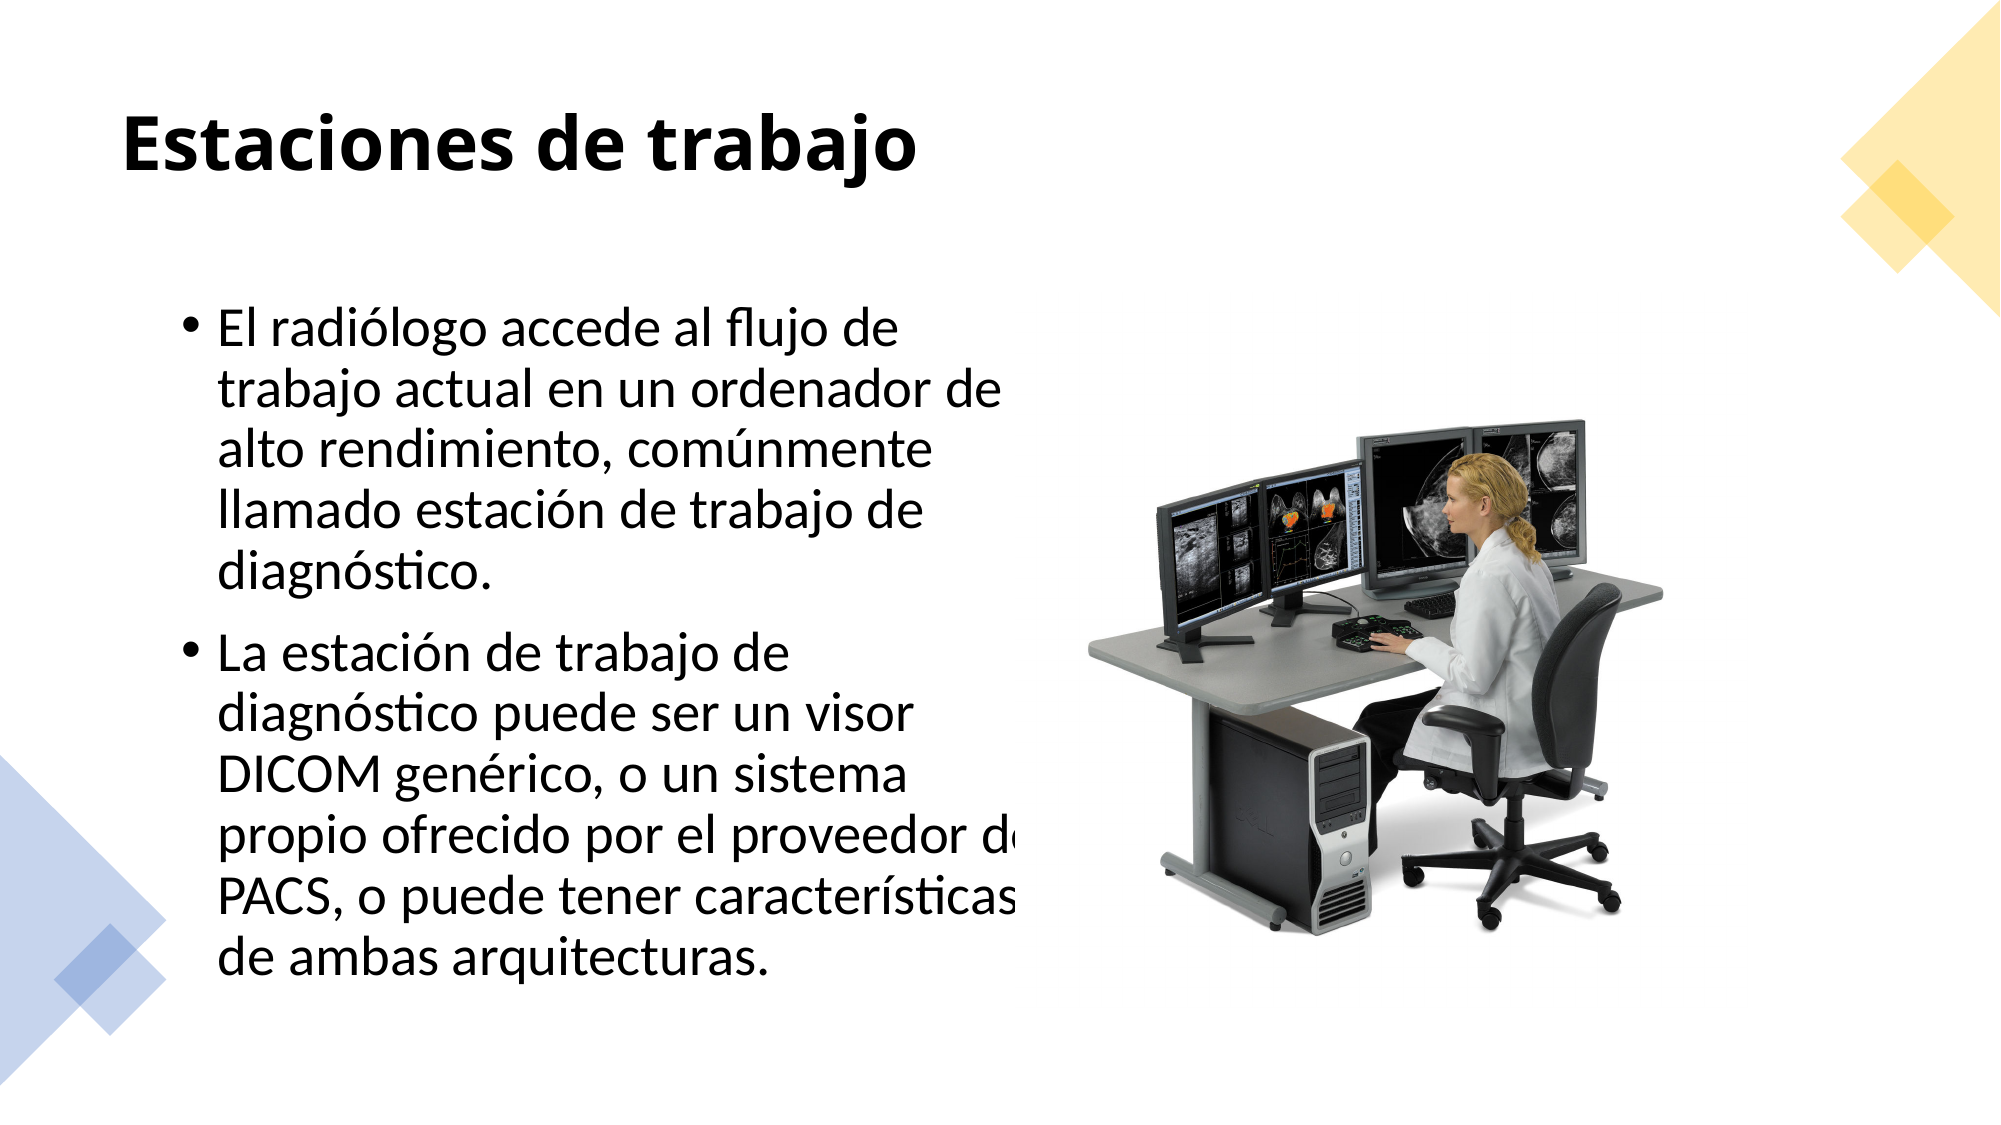

# Estaciones de trabajo
El radiólogo accede al flujo de trabajo actual en un ordenador de alto rendimiento, comúnmente llamado estación de trabajo de diagnóstico.
La estación de trabajo de diagnóstico puede ser un visor DICOM genérico, o un sistema propio ofrecido por el proveedor de PACS, o puede tener características de ambas arquitecturas.